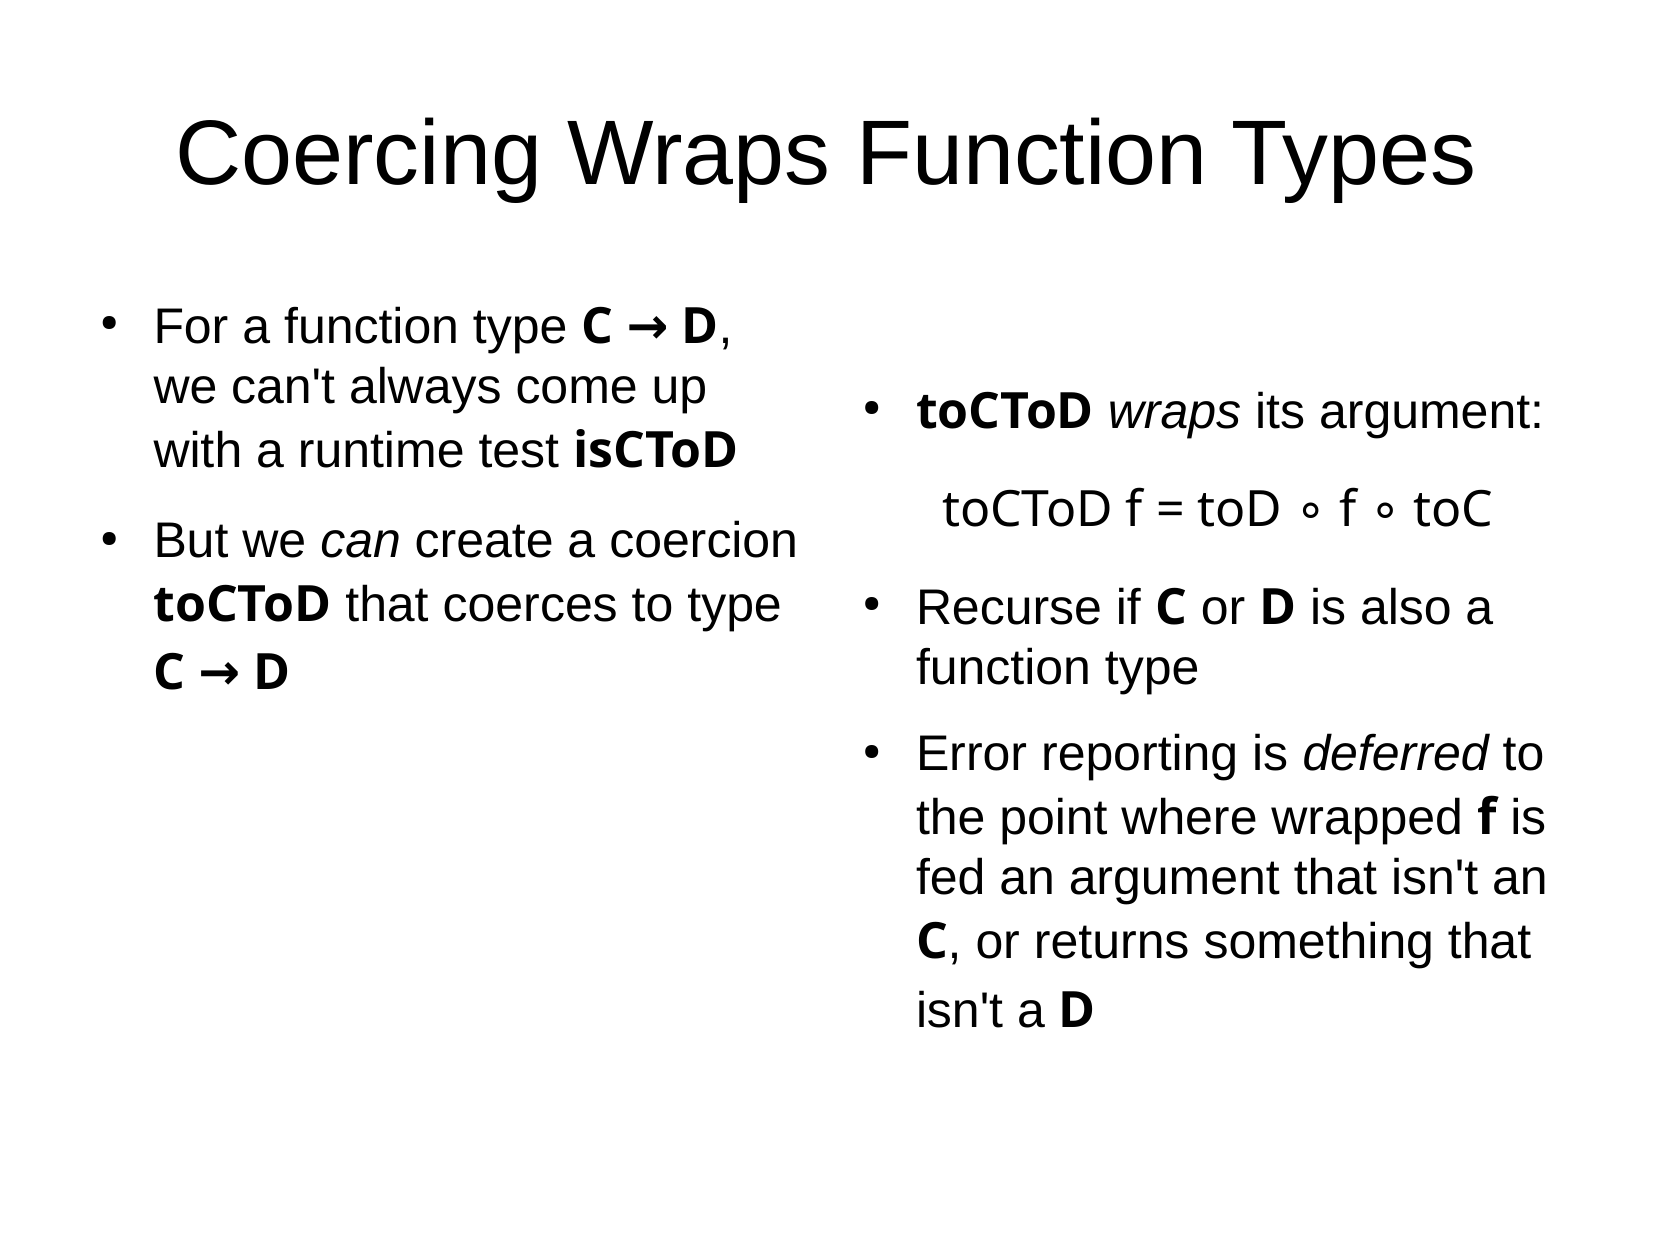

# Coercing Wraps Function Types
For a function type C → D, we can't always come up with a runtime test isCToD
But we can create a coercion toCToD that coerces to type C → D
toCToD wraps its argument:
 toCToD f = toD ∘ f ∘ toC
Recurse if C or D is also a function type
Error reporting is deferred to the point where wrapped f is fed an argument that isn't an C, or returns something that isn't a D